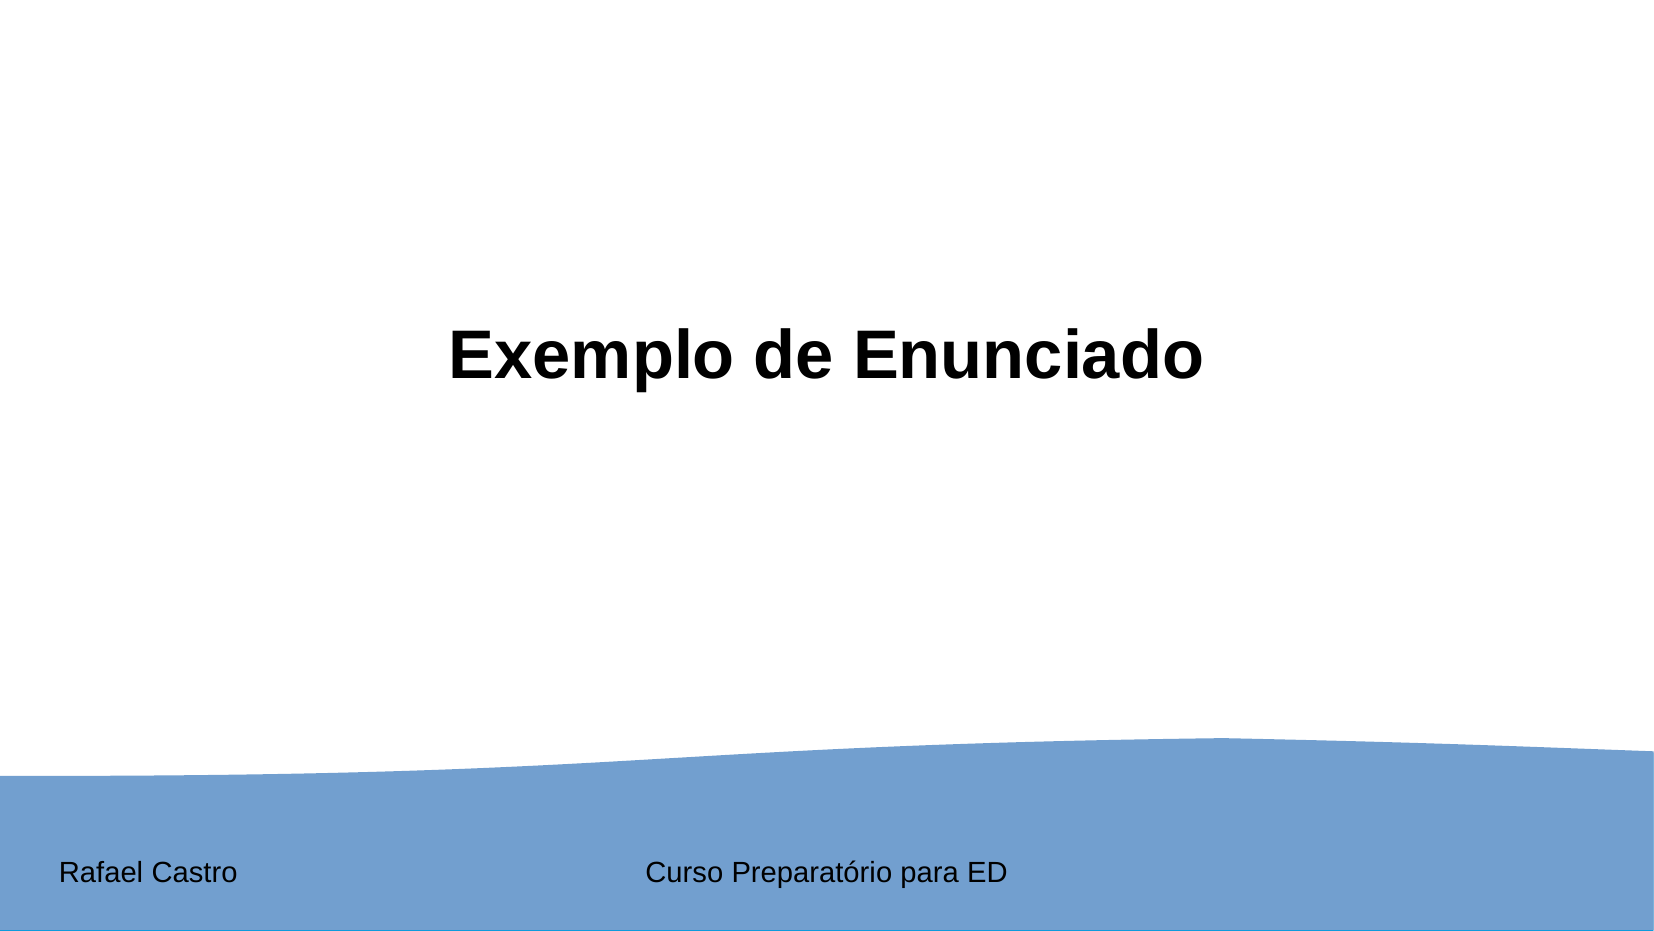

# Exemplo de Enunciado
Curso Preparatório para ED